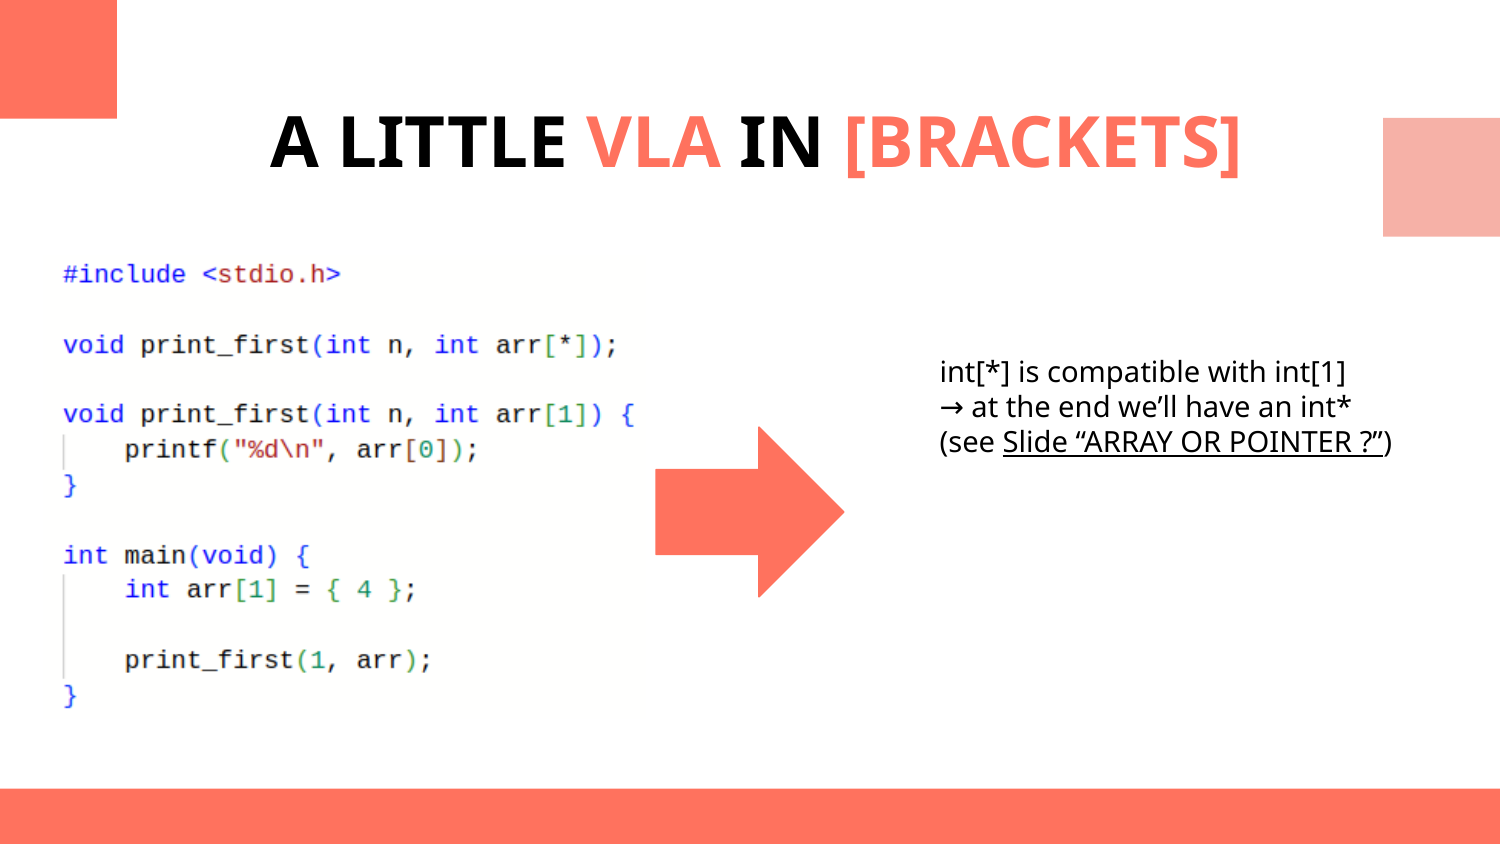

# A LITTLE VLA IN [BRACKETS]
int[*] is compatible with int[1]
→ at the end we’ll have an int*
(see Slide “ARRAY OR POINTER ?”)